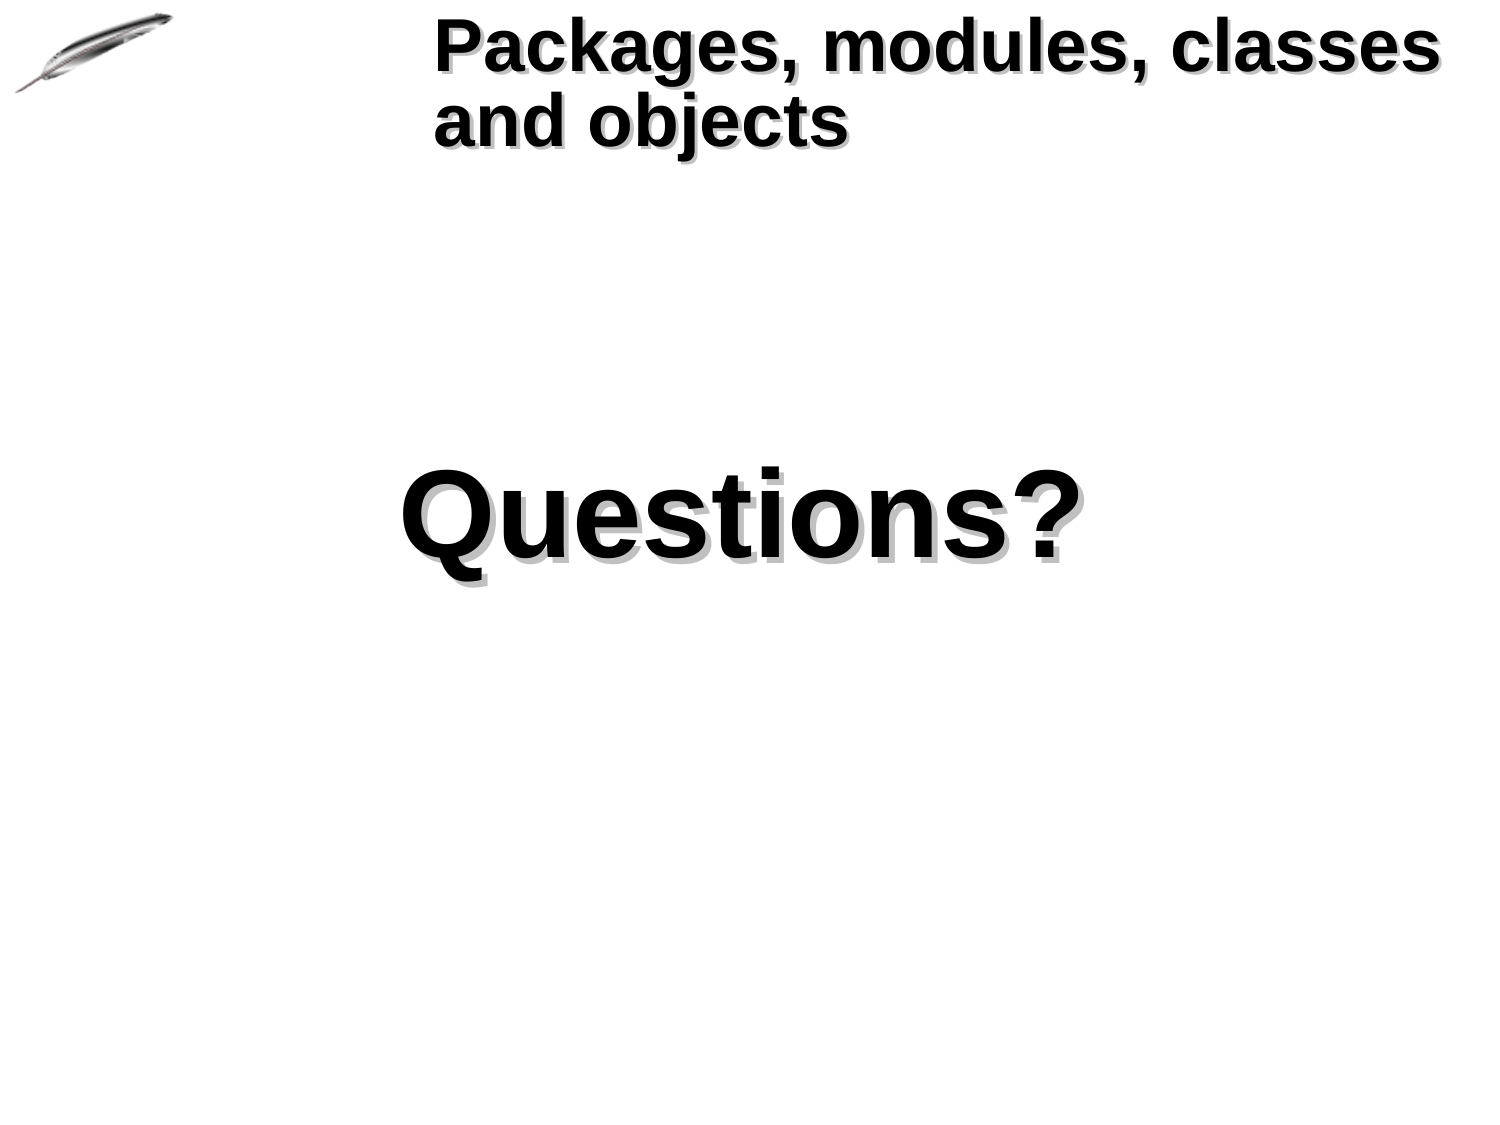

# Packages, modules, classes and objects
Questions?